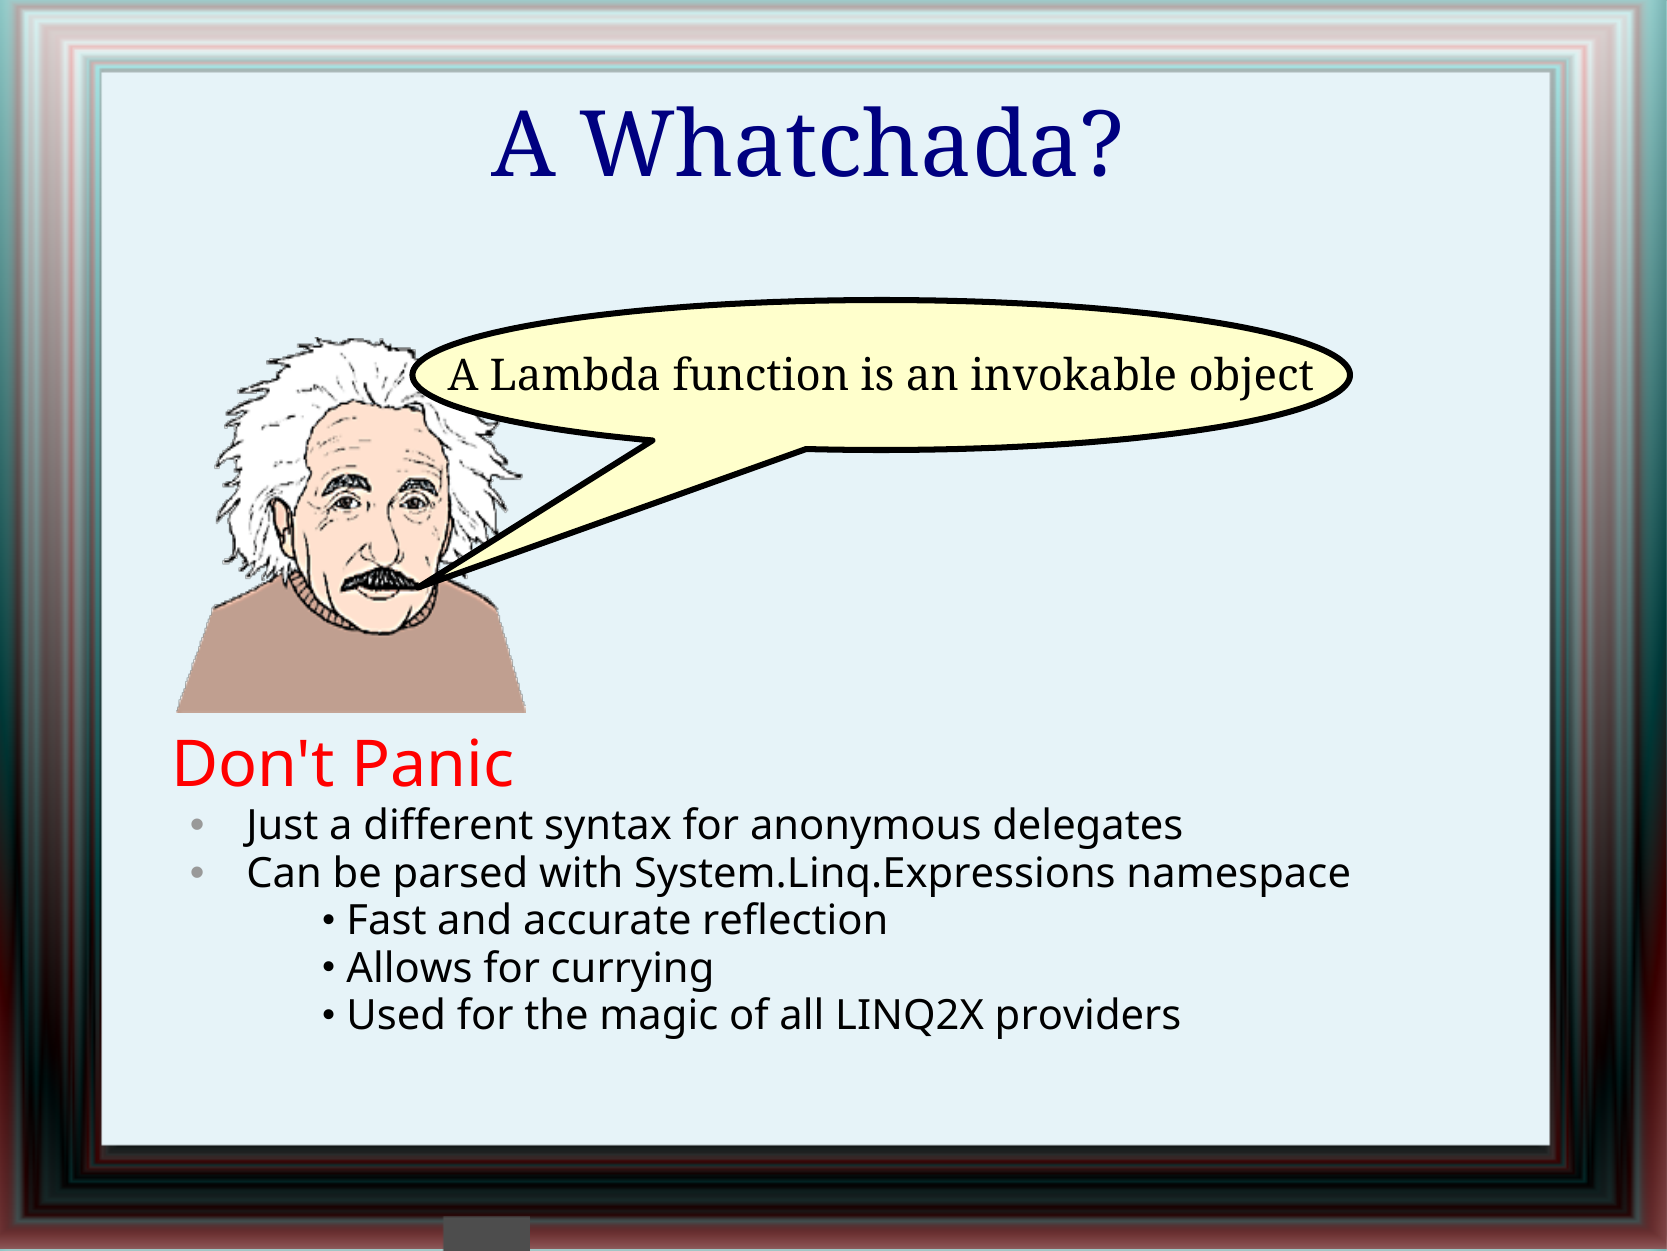

A Whatchada?
A Lambda function is an invokable object
Don't Panic
Just a different syntax for anonymous delegates
Can be parsed with System.Linq.Expressions namespace
 Fast and accurate reflection
 Allows for currying
 Used for the magic of all LINQ2X providers